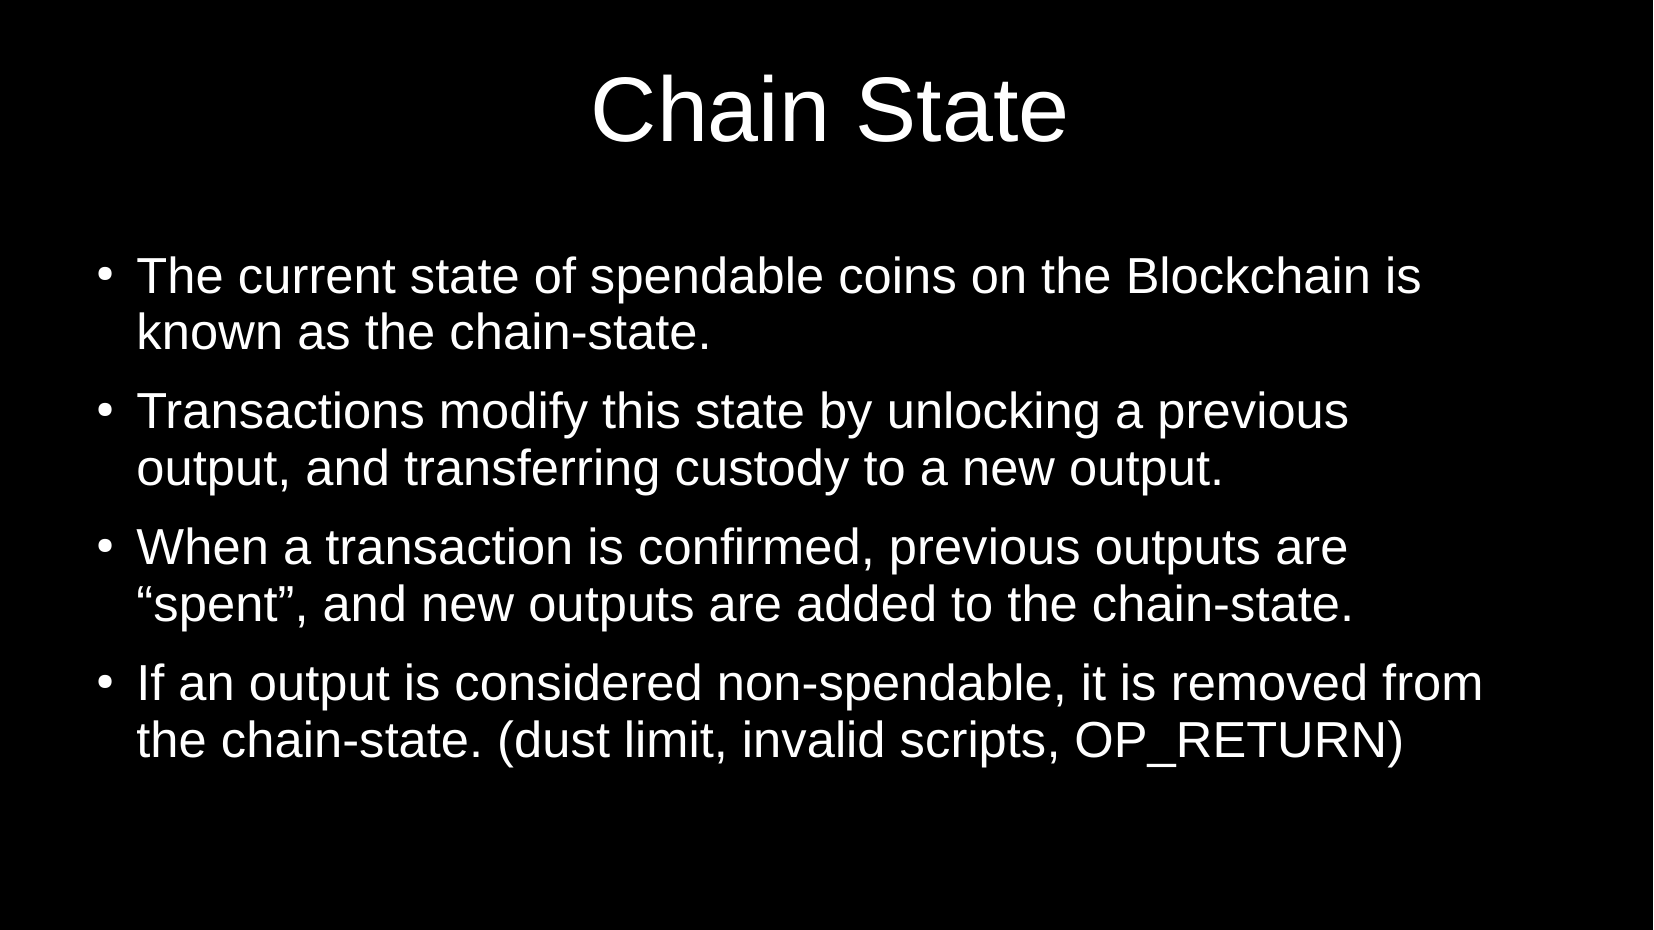

# Chain State
The current state of spendable coins on the Blockchain is known as the chain-state.
Transactions modify this state by unlocking a previous output, and transferring custody to a new output.
When a transaction is confirmed, previous outputs are “spent”, and new outputs are added to the chain-state.
If an output is considered non-spendable, it is removed from the chain-state. (dust limit, invalid scripts, OP_RETURN)